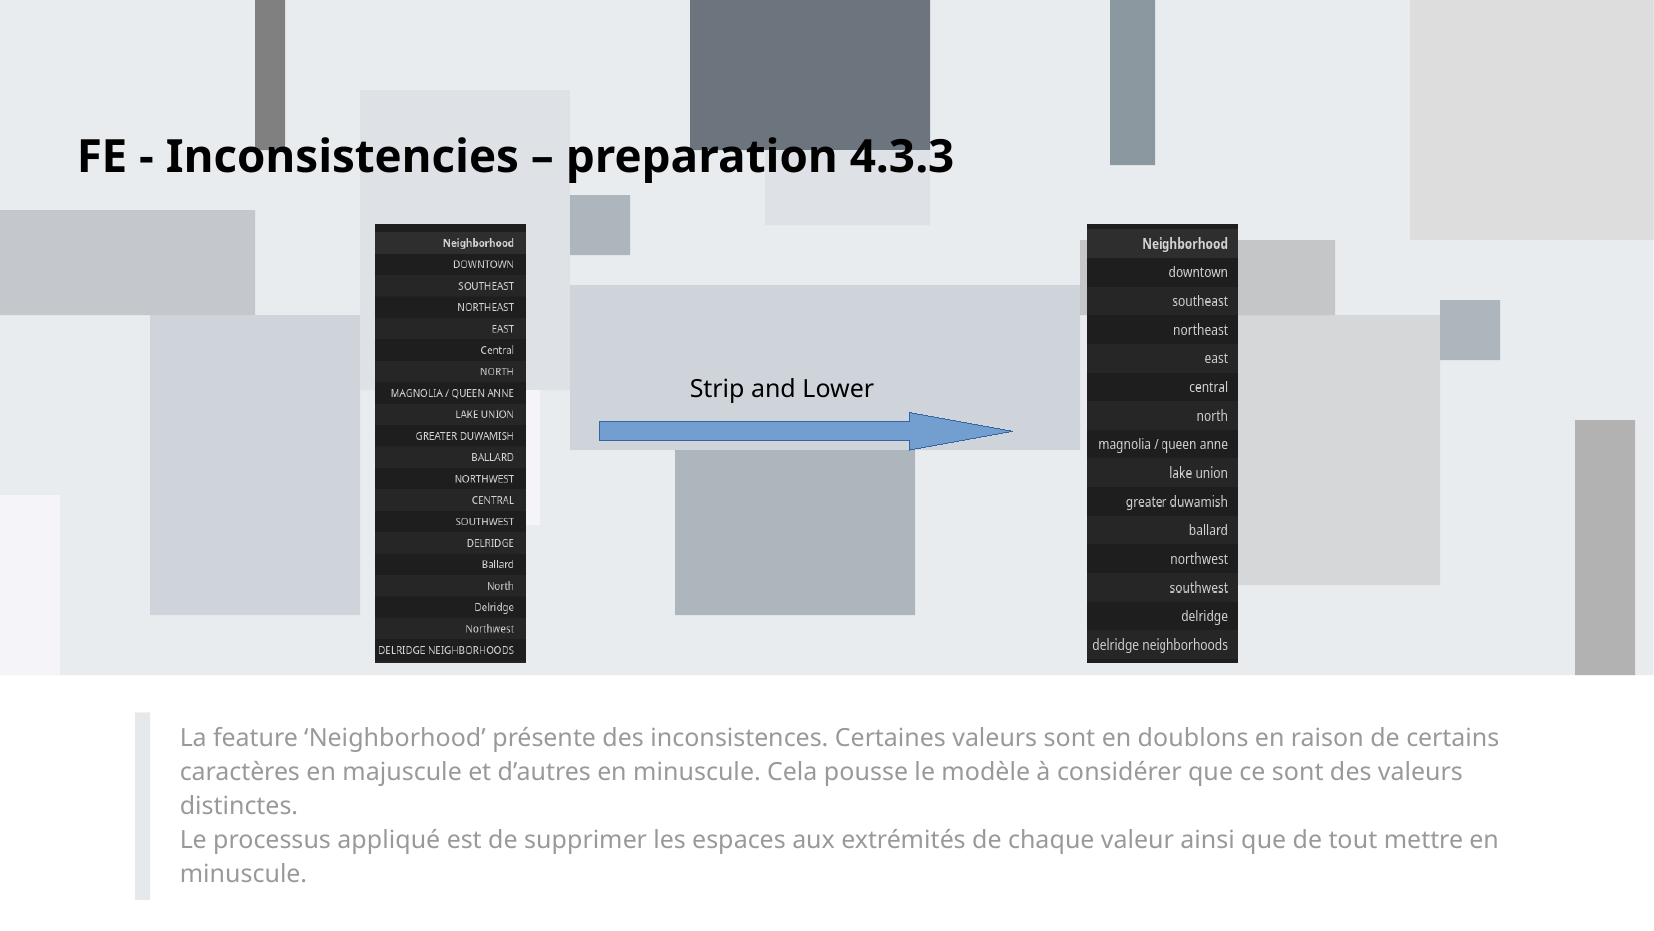

# FE - Inconsistencies – preparation 4.3.3
Strip and Lower
La feature ‘Neighborhood’ présente des inconsistences. Certaines valeurs sont en doublons en raison de certains caractères en majuscule et d’autres en minuscule. Cela pousse le modèle à considérer que ce sont des valeurs distinctes.
Le processus appliqué est de supprimer les espaces aux extrémités de chaque valeur ainsi que de tout mettre en minuscule.